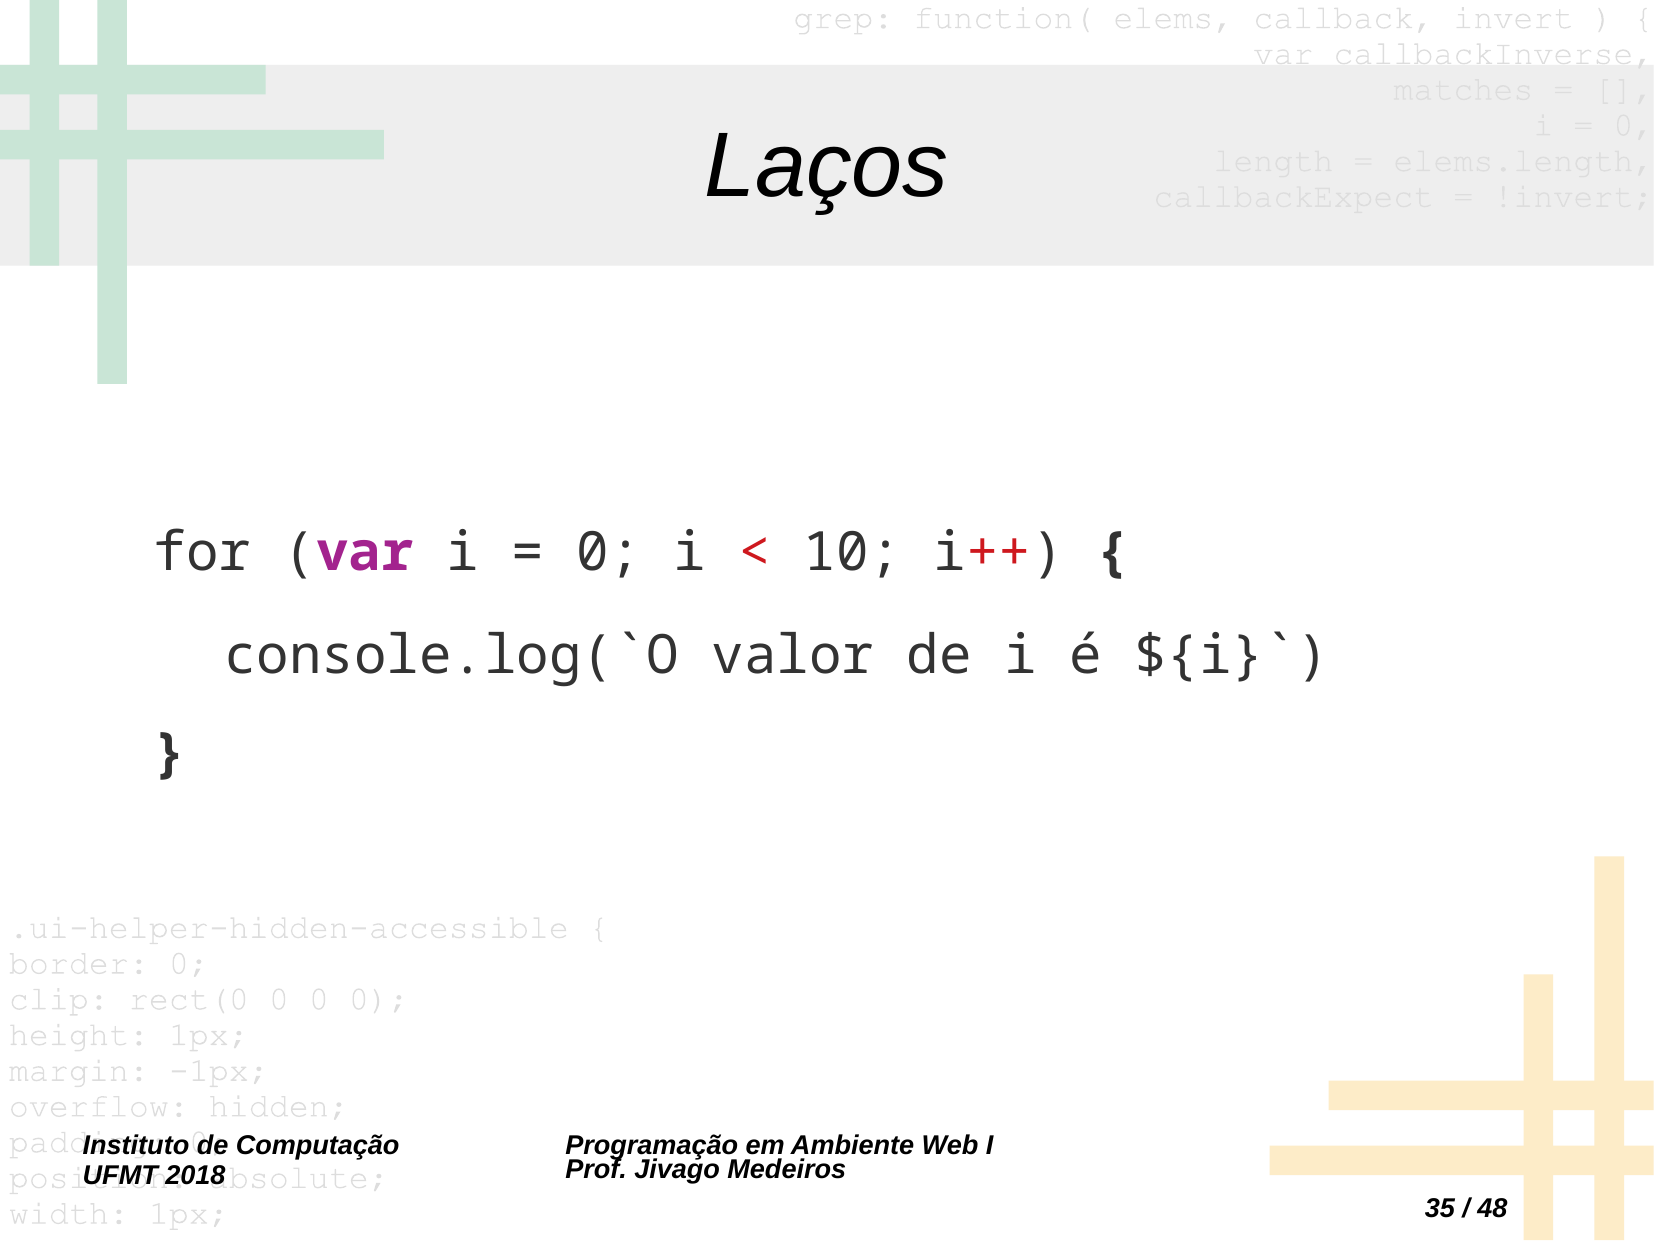

# Laços
for (var i = 0; i < 10; i++) {
console.log(`O valor de i é ${i}`)
}
Programação em Ambiente Web I Prof. Jivago Medeiros
35